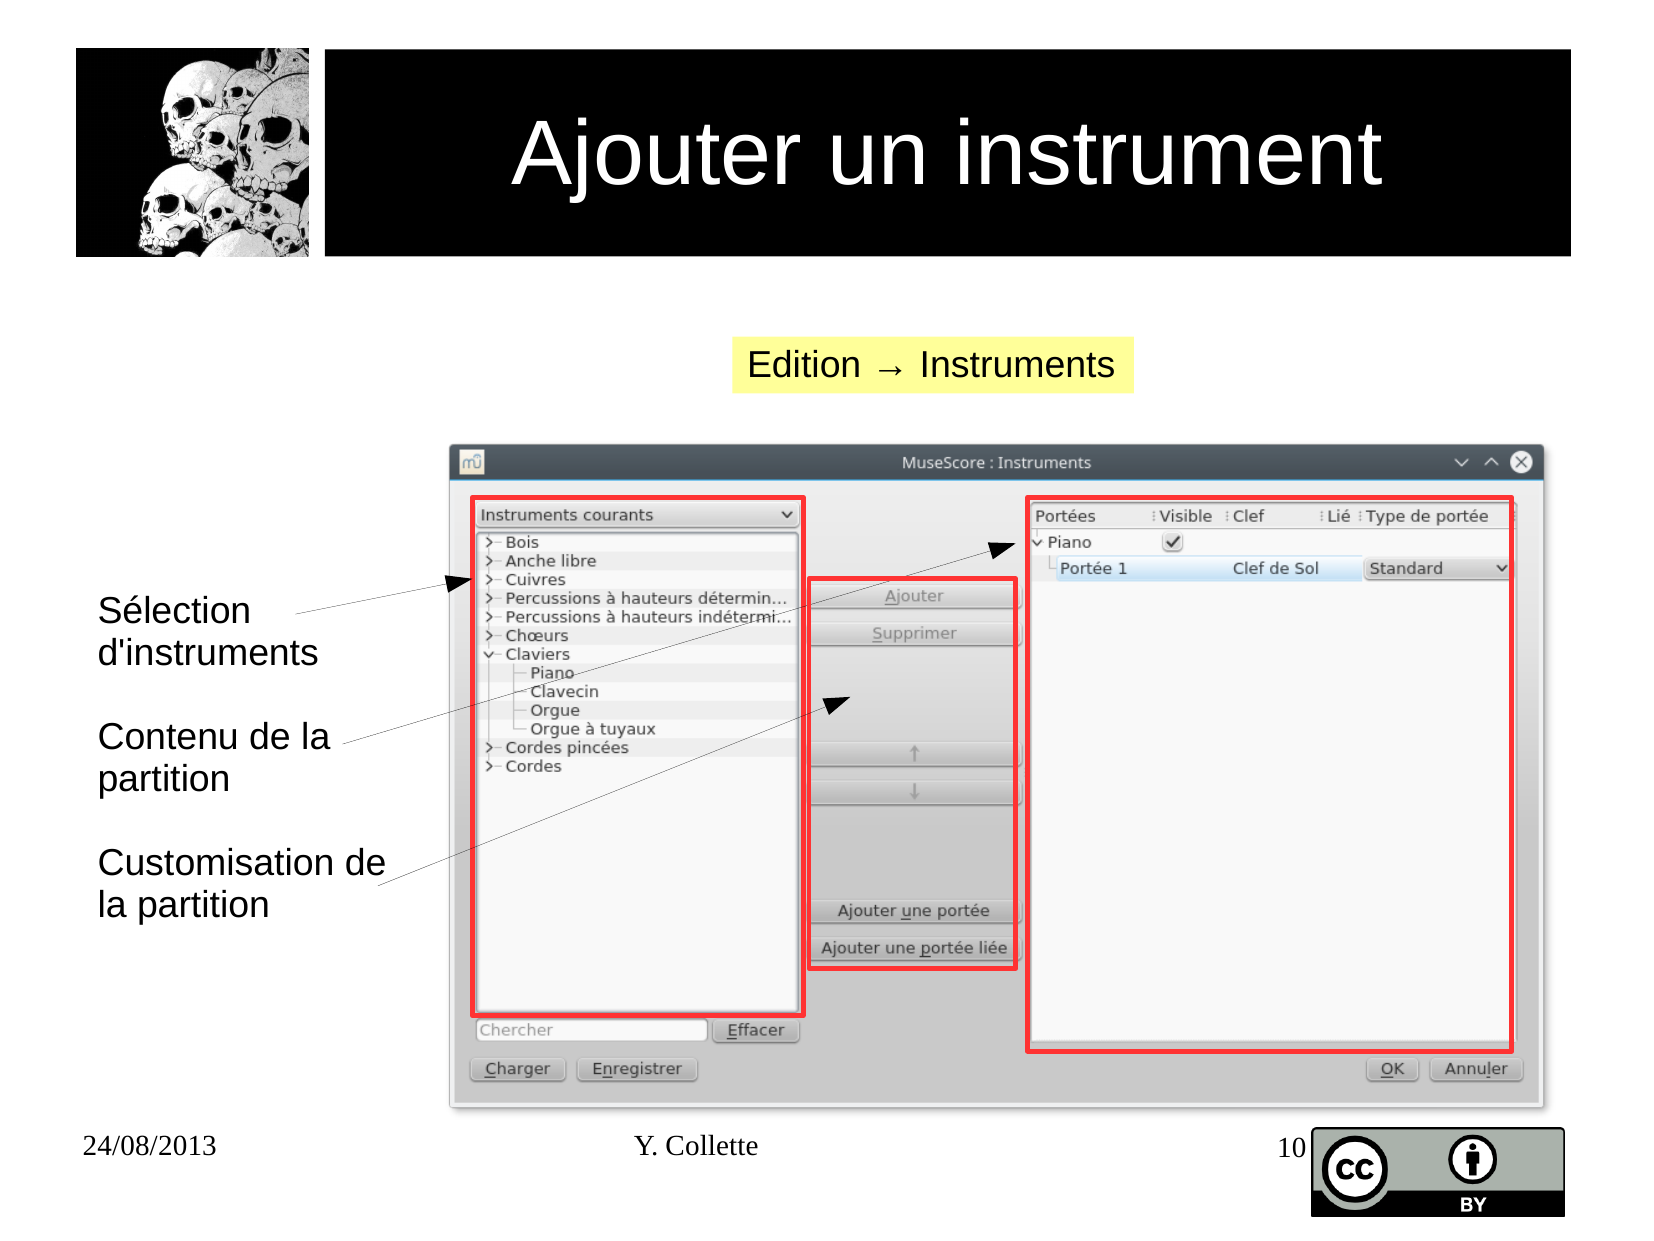

# Ajouter un instrument
Edition → Instruments
Sélection d'instruments
Contenu de la partition
Customisation de la partition
Y. Collette
10